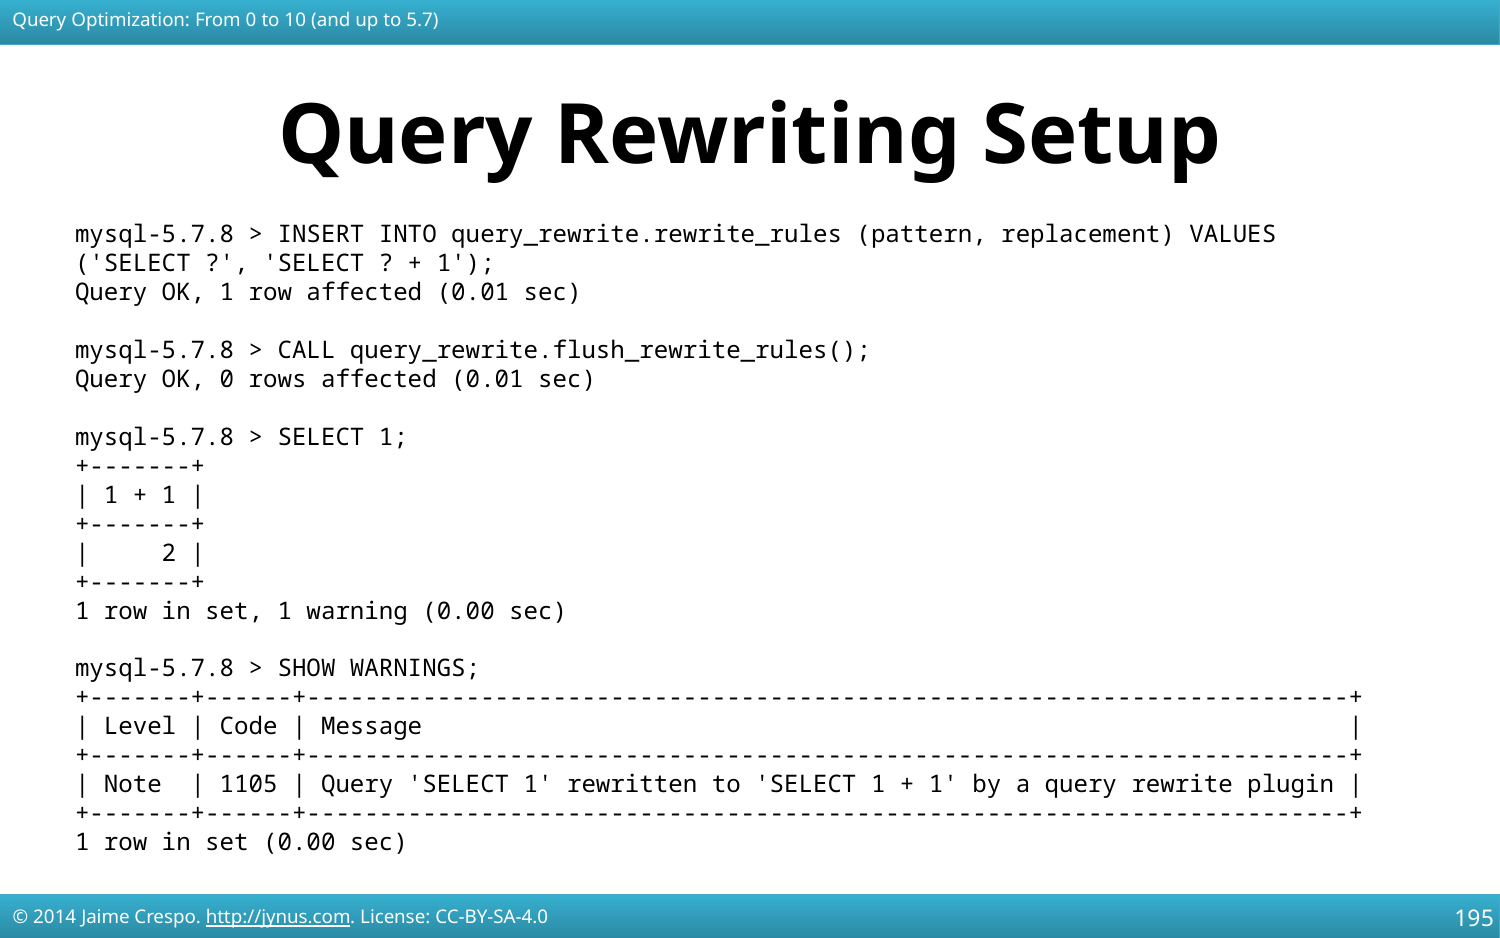

# Query Rewriting Setup
mysql-5.7.8 > INSERT INTO query_rewrite.rewrite_rules (pattern, replacement) VALUES ('SELECT ?', 'SELECT ? + 1');
Query OK, 1 row affected (0.01 sec)
mysql-5.7.8 > CALL query_rewrite.flush_rewrite_rules();
Query OK, 0 rows affected (0.01 sec)
mysql-5.7.8 > SELECT 1;
+-------+
| 1 + 1 |
+-------+
| 2 |
+-------+
1 row in set, 1 warning (0.00 sec)
mysql-5.7.8 > SHOW WARNINGS;
+-------+------+------------------------------------------------------------------------+
| Level | Code | Message |
+-------+------+------------------------------------------------------------------------+
| Note | 1105 | Query 'SELECT 1' rewritten to 'SELECT 1 + 1' by a query rewrite plugin |
+-------+------+------------------------------------------------------------------------+
1 row in set (0.00 sec)